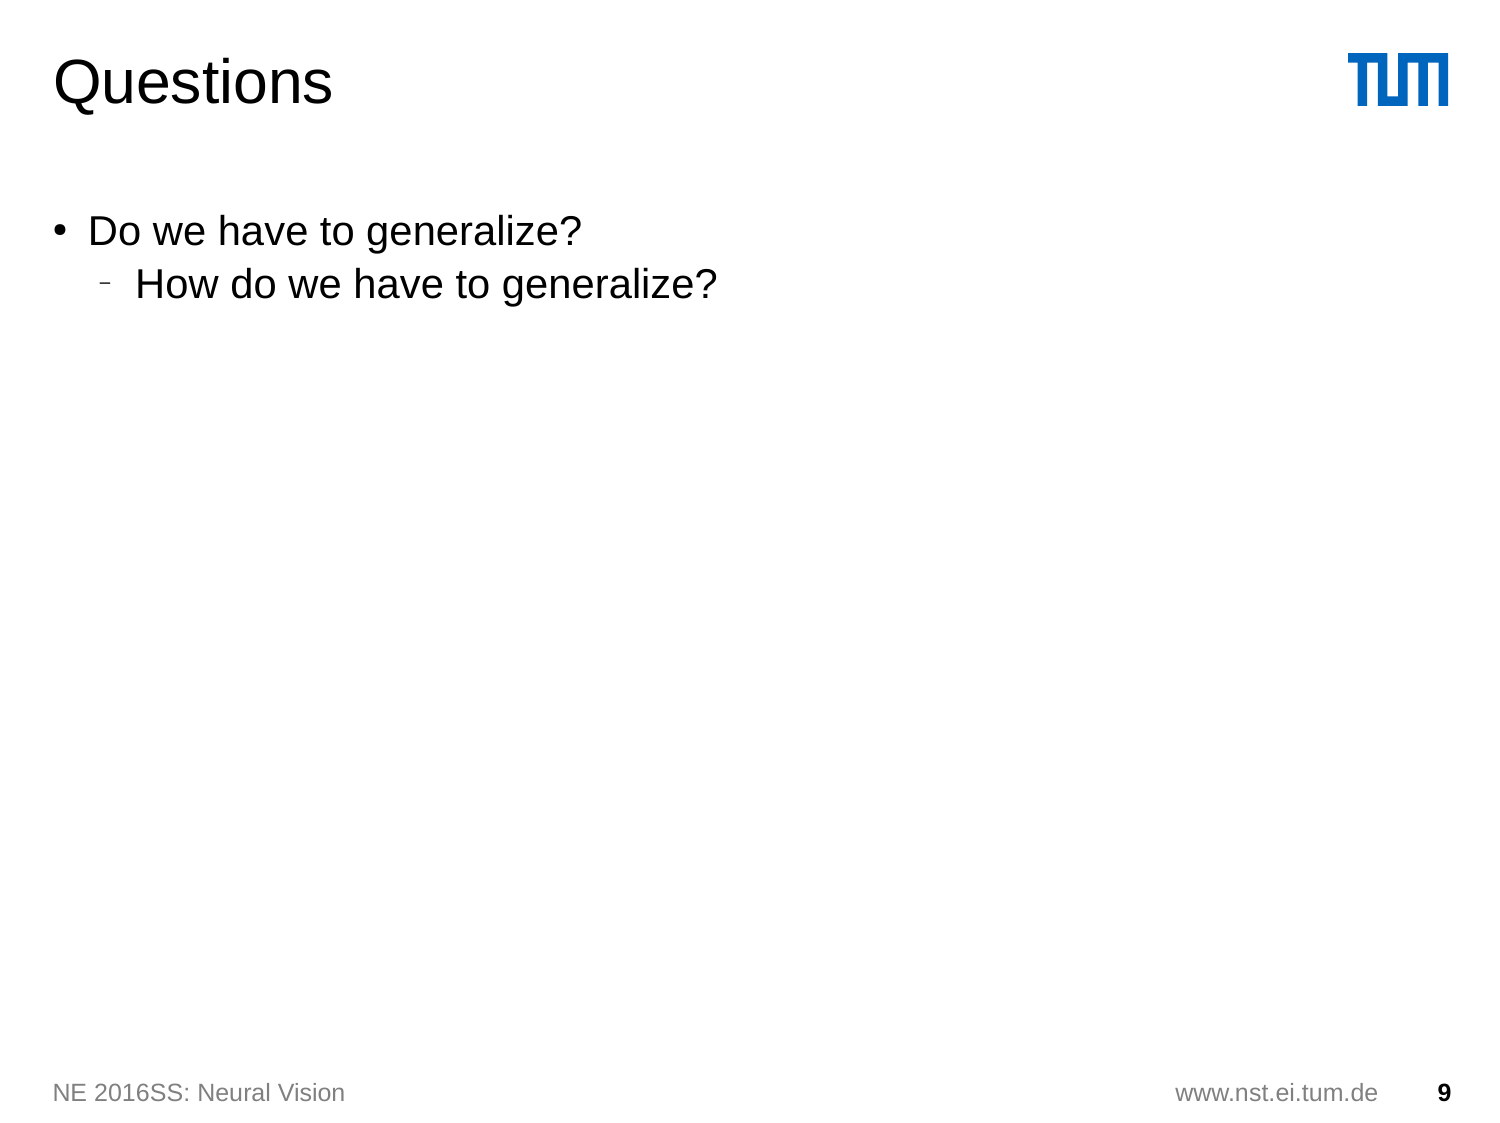

# Questions
Do we have to generalize?
How do we have to generalize?
NE 2016SS: Neural Vision
9